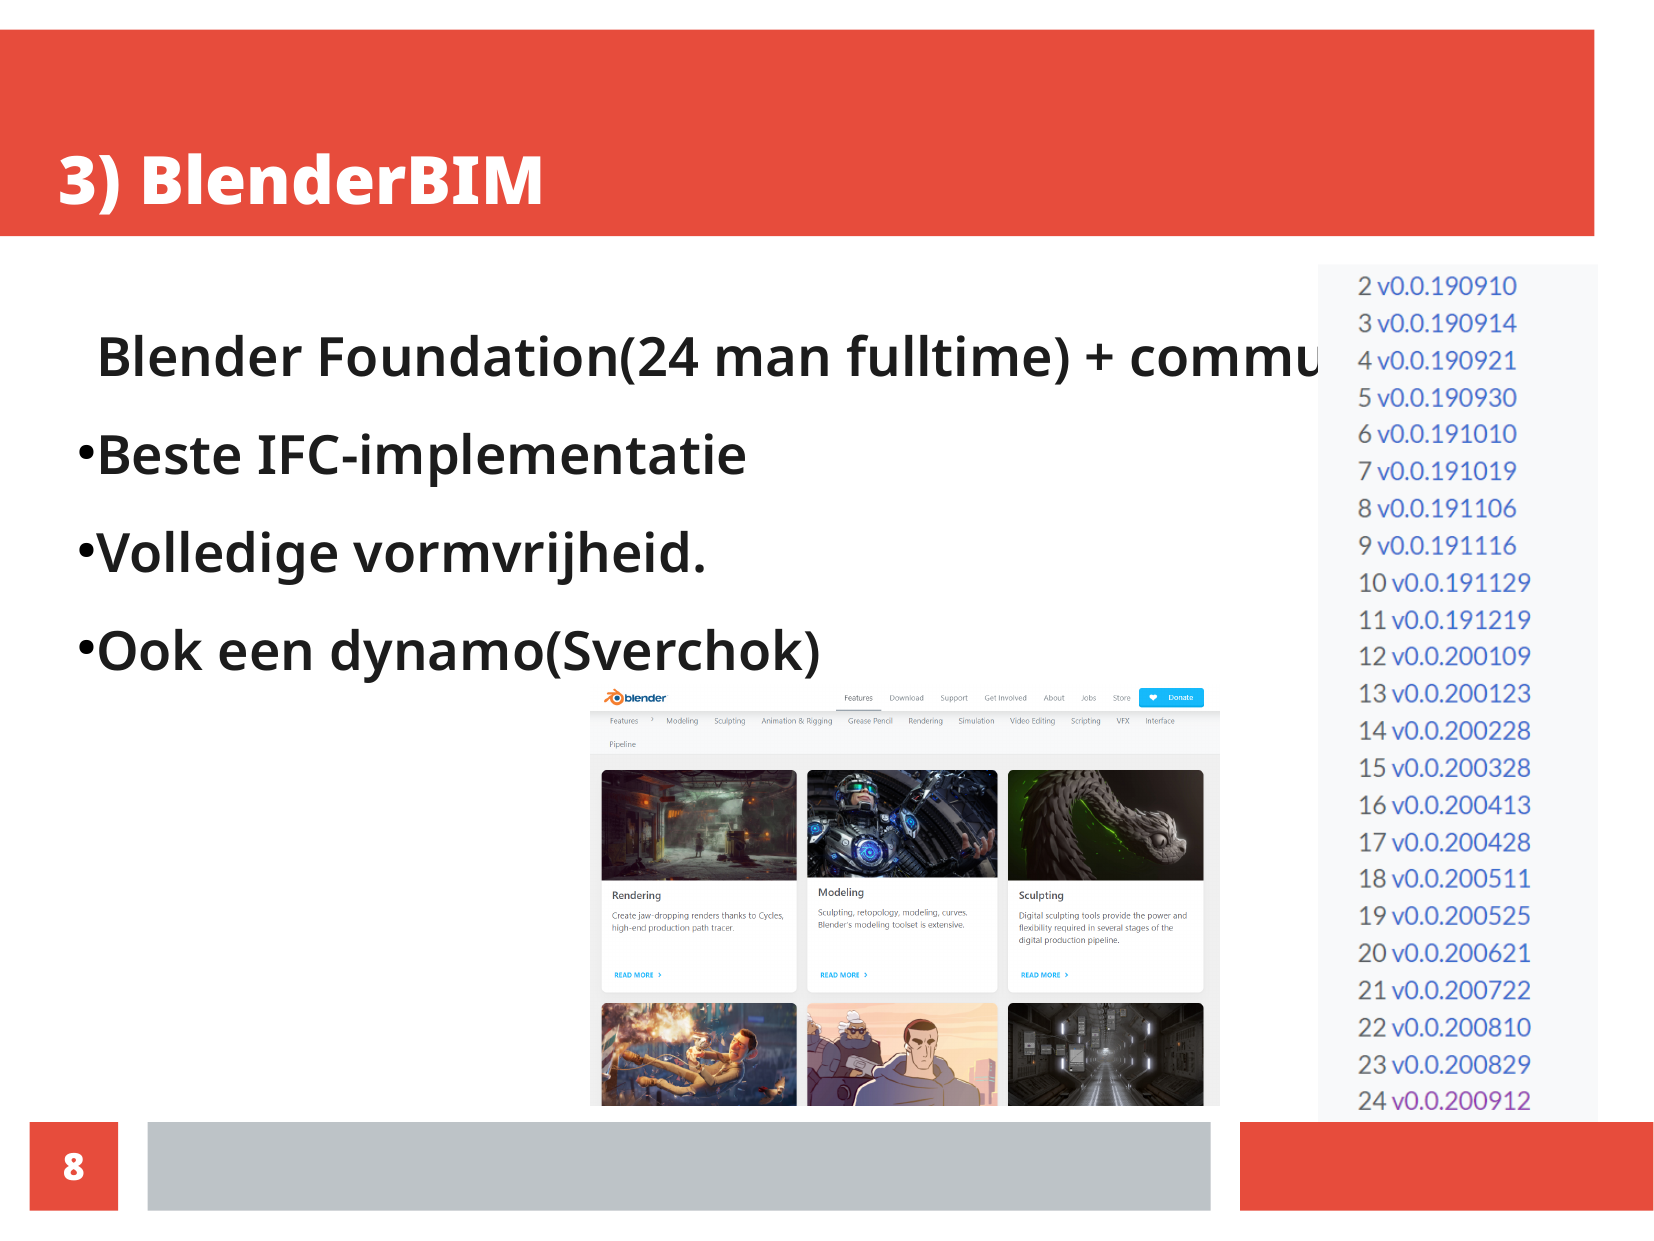

# 3) BlenderBIM
Blender Foundation(24 man fulltime) + community
Beste IFC-implementatie
Volledige vormvrijheid.
Ook een dynamo(Sverchok)
8